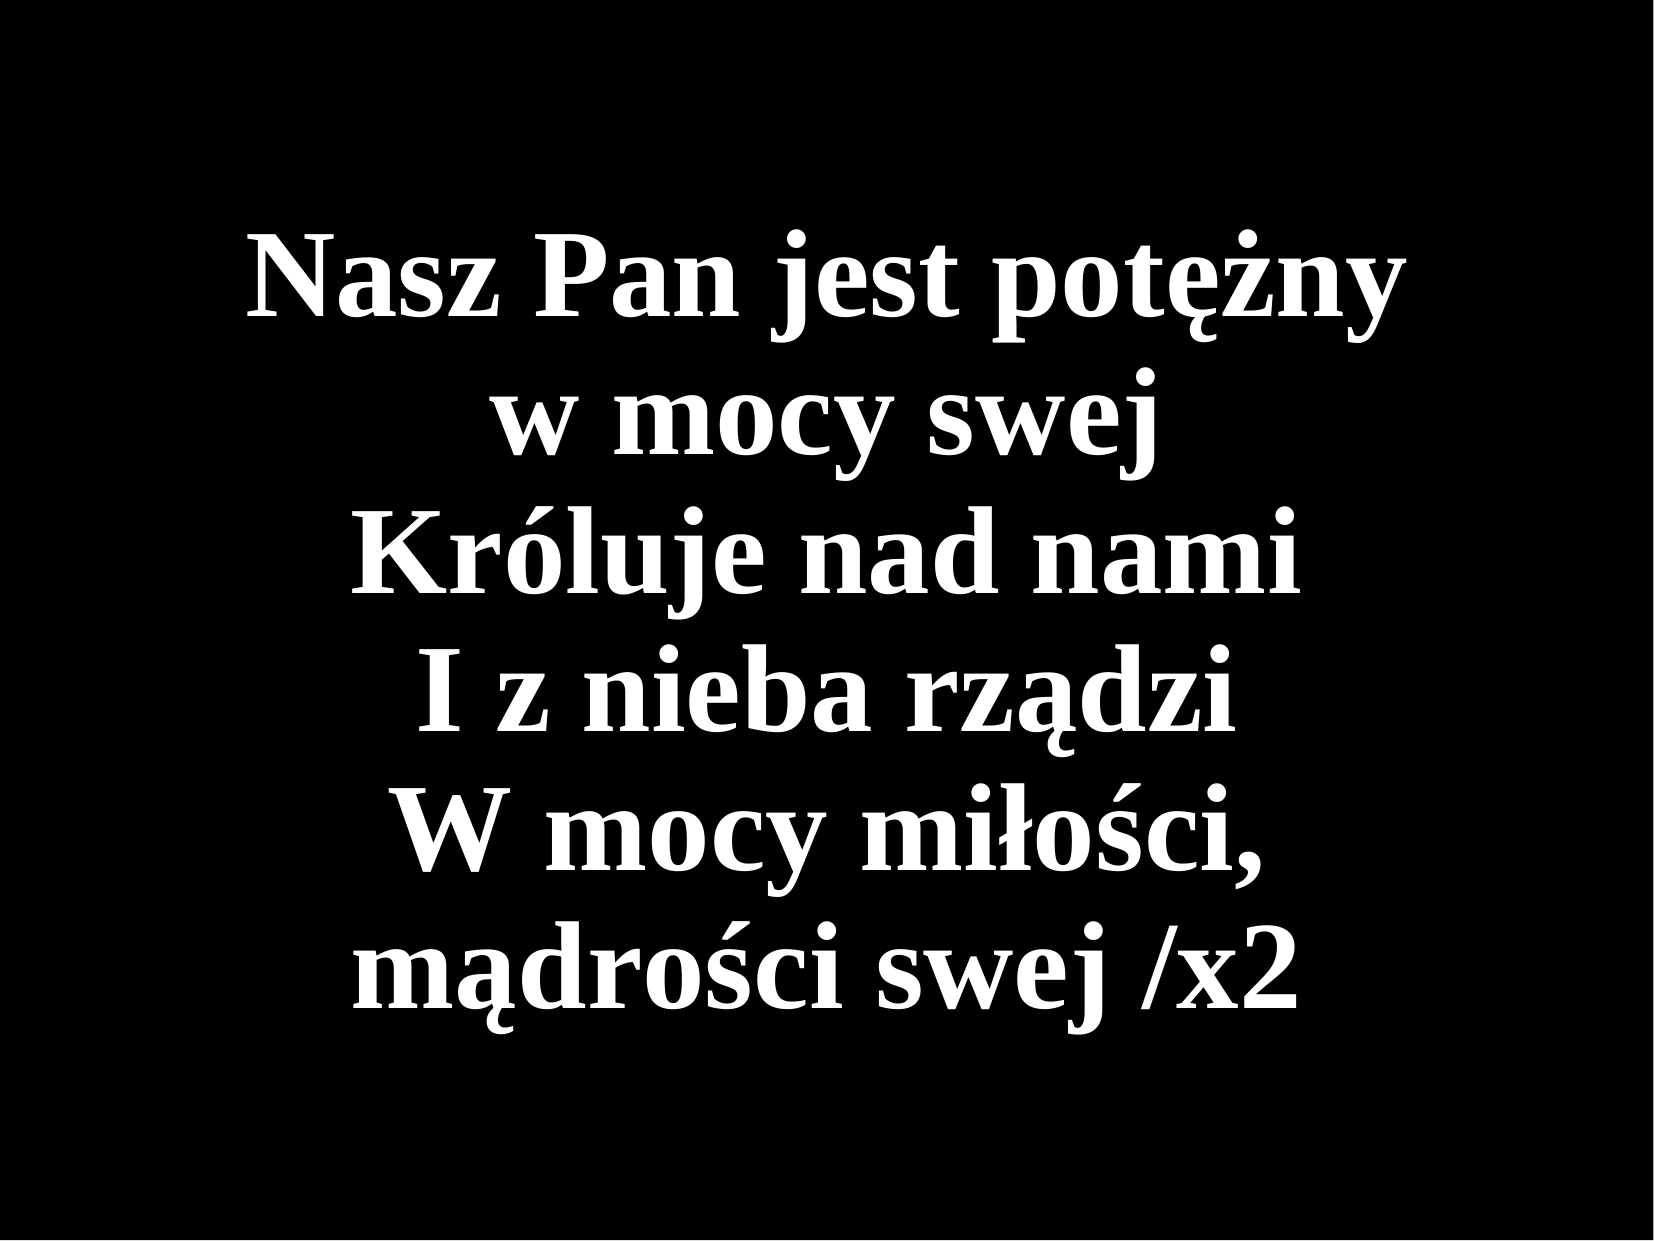

# Nasz Pan jest potężny w mocy swej Króluje nad nami I z nieba rządzi W mocy miłości, mądrości swej /x2